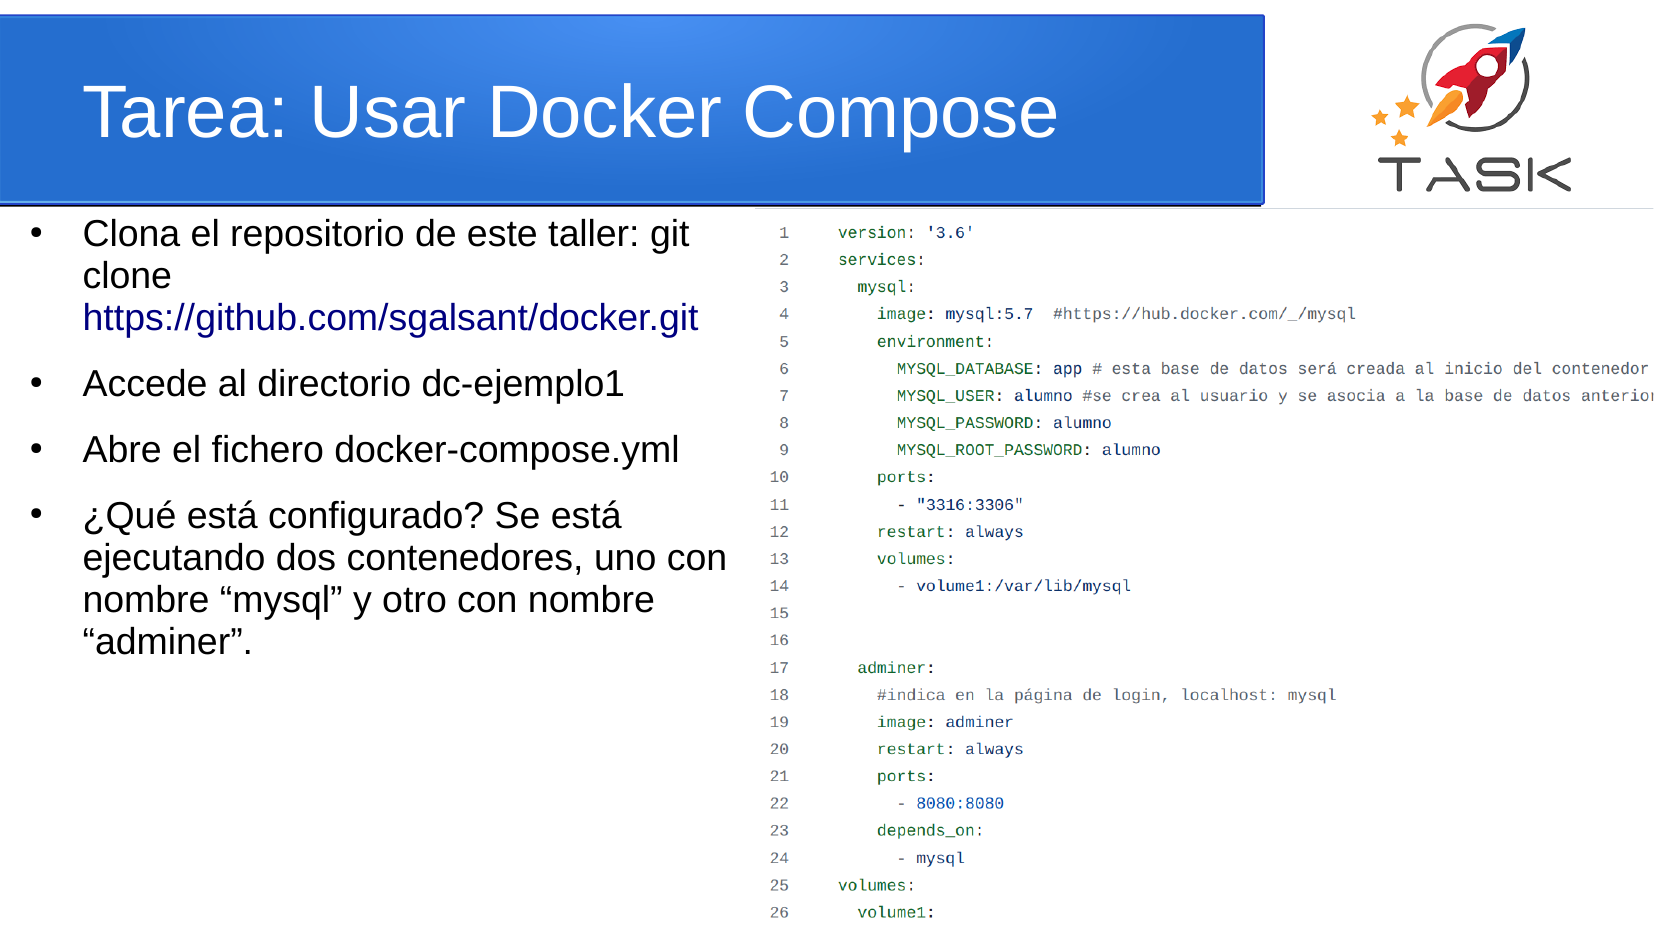

# Tarea: Usar Docker Compose
Clona el repositorio de este taller: git clone https://github.com/sgalsant/docker.git
Accede al directorio dc-ejemplo1
Abre el fichero docker-compose.yml
¿Qué está configurado? Se está ejecutando dos contenedores, uno con nombre “mysql” y otro con nombre “adminer”.